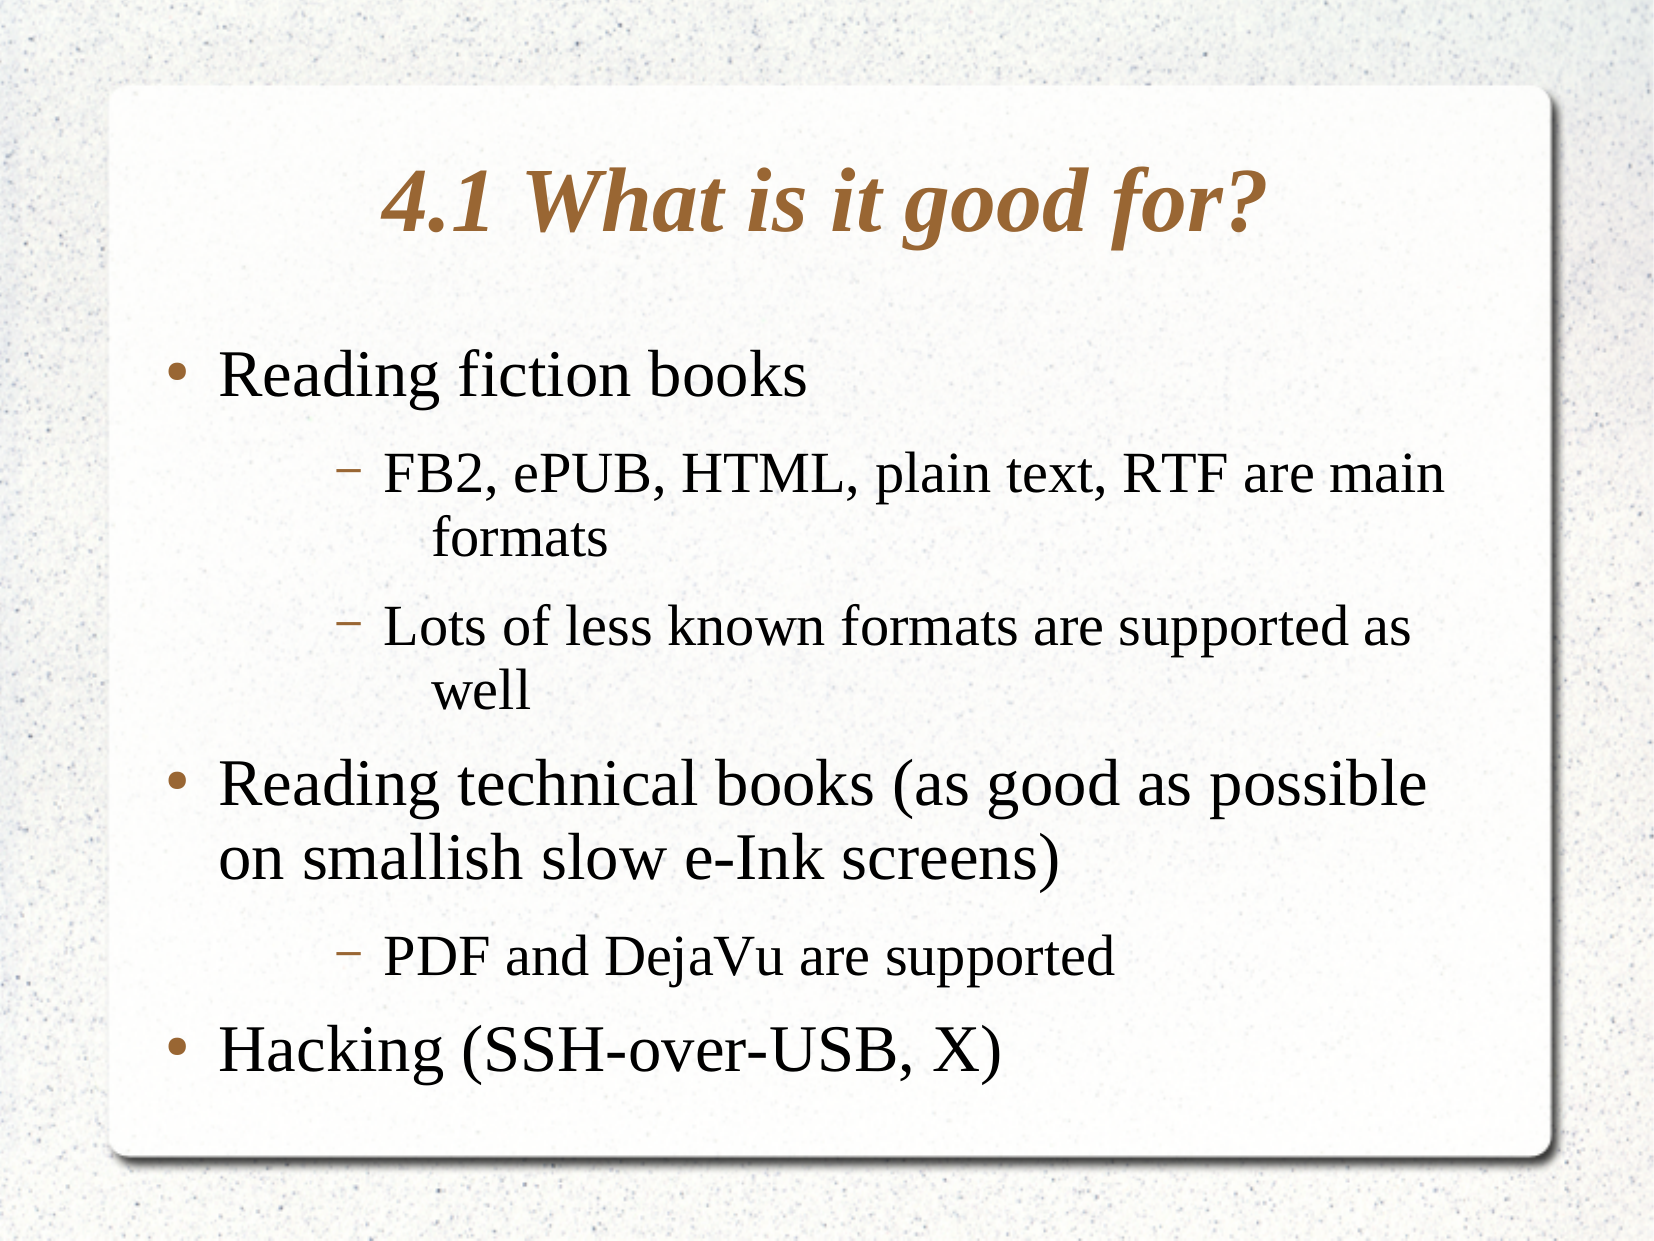

# 4.1 What is it good for?
Reading fiction books
FB2, ePUB, HTML, plain text, RTF are main formats
Lots of less known formats are supported as well
Reading technical books (as good as possible on smallish slow e-Ink screens)
PDF and DejaVu are supported
Hacking (SSH-over-USB, X)